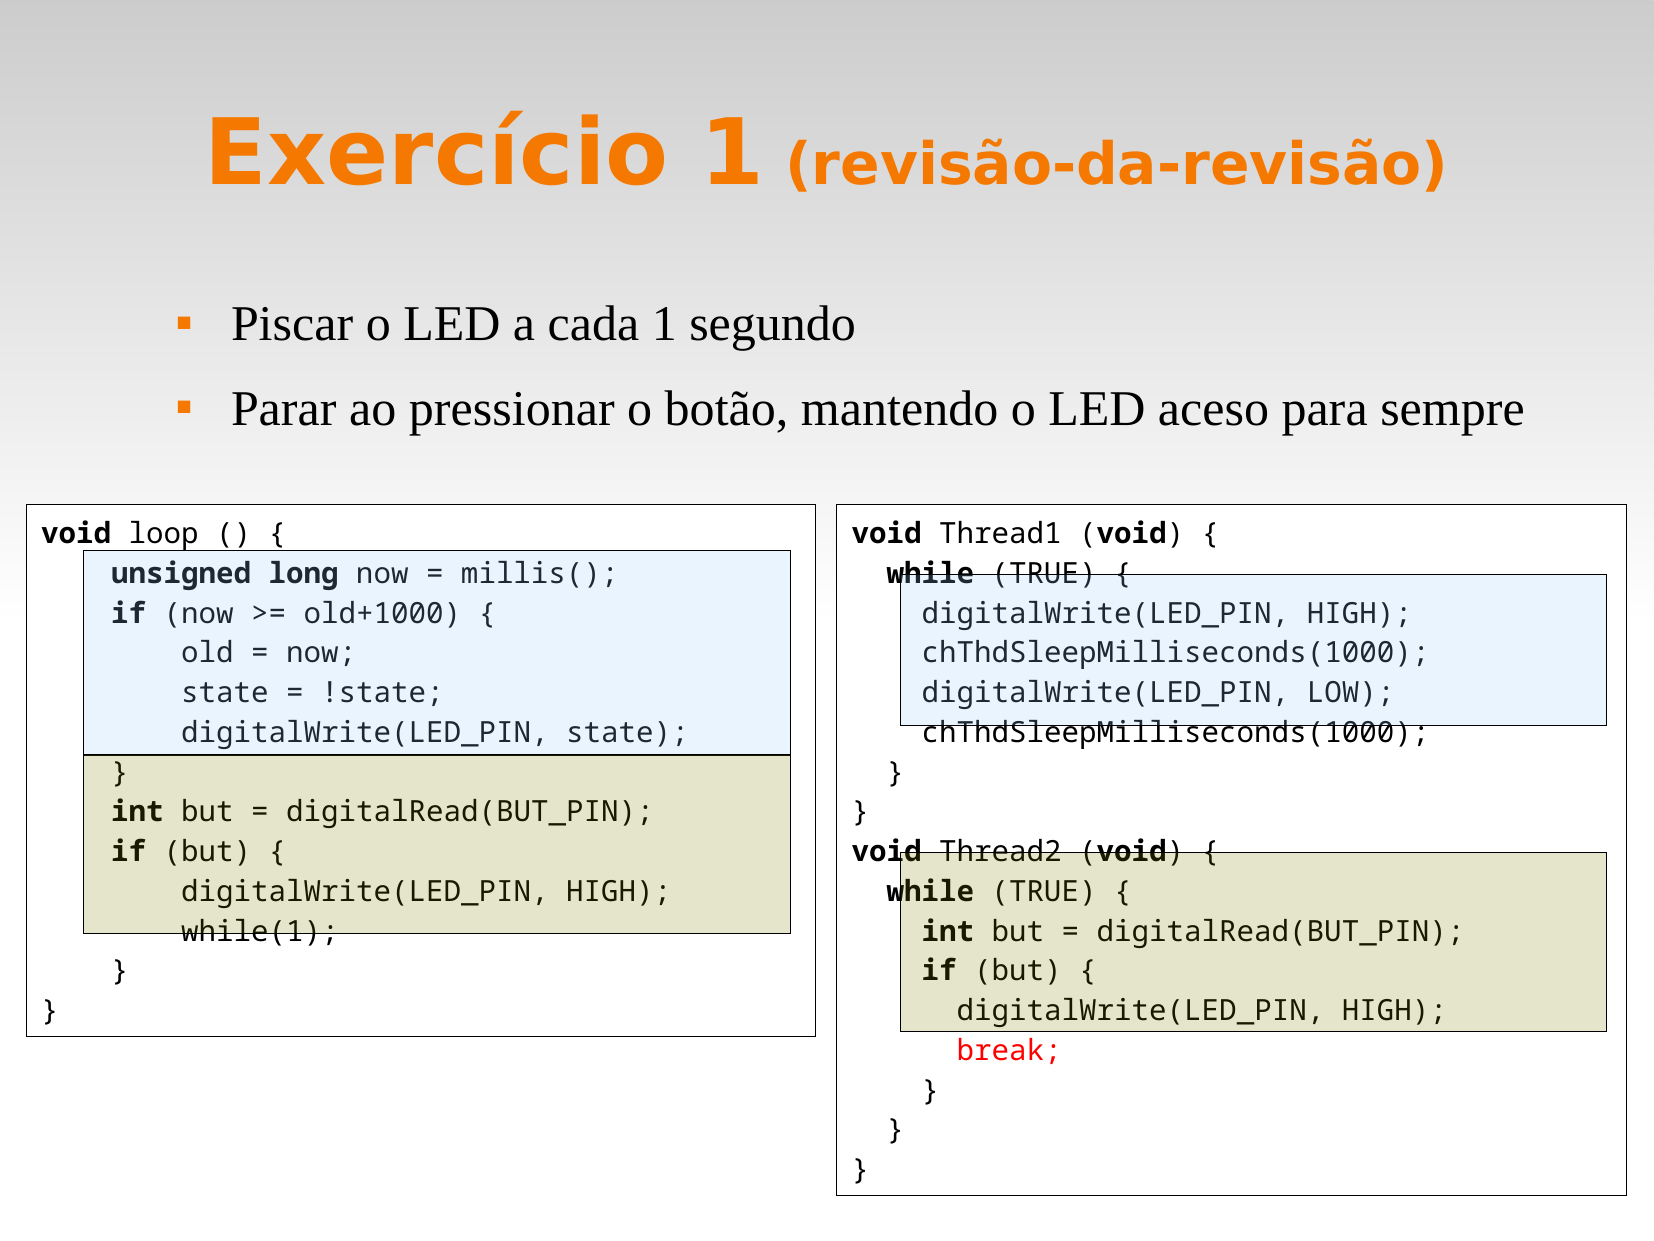

# Exercício 1 (revisão-da-revisão)
Piscar o LED a cada 1 segundo
Parar ao pressionar o botão, mantendo o LED aceso para sempre
void loop () {
 unsigned long now = millis();
 if (now >= old+1000) {
 old = now;
 state = !state;
 digitalWrite(LED_PIN, state);
 }
 int but = digitalRead(BUT_PIN);
 if (but) {
 digitalWrite(LED_PIN, HIGH);
 while(1);
 }
}
void Thread1 (void) {
 while (TRUE) {
 digitalWrite(LED_PIN, HIGH);
 chThdSleepMilliseconds(1000);
 digitalWrite(LED_PIN, LOW);
 chThdSleepMilliseconds(1000);
 }
}
void Thread2 (void) {
 while (TRUE) {
 int but = digitalRead(BUT_PIN);
 if (but) {
 digitalWrite(LED_PIN, HIGH);
 break;
 }
 }
}